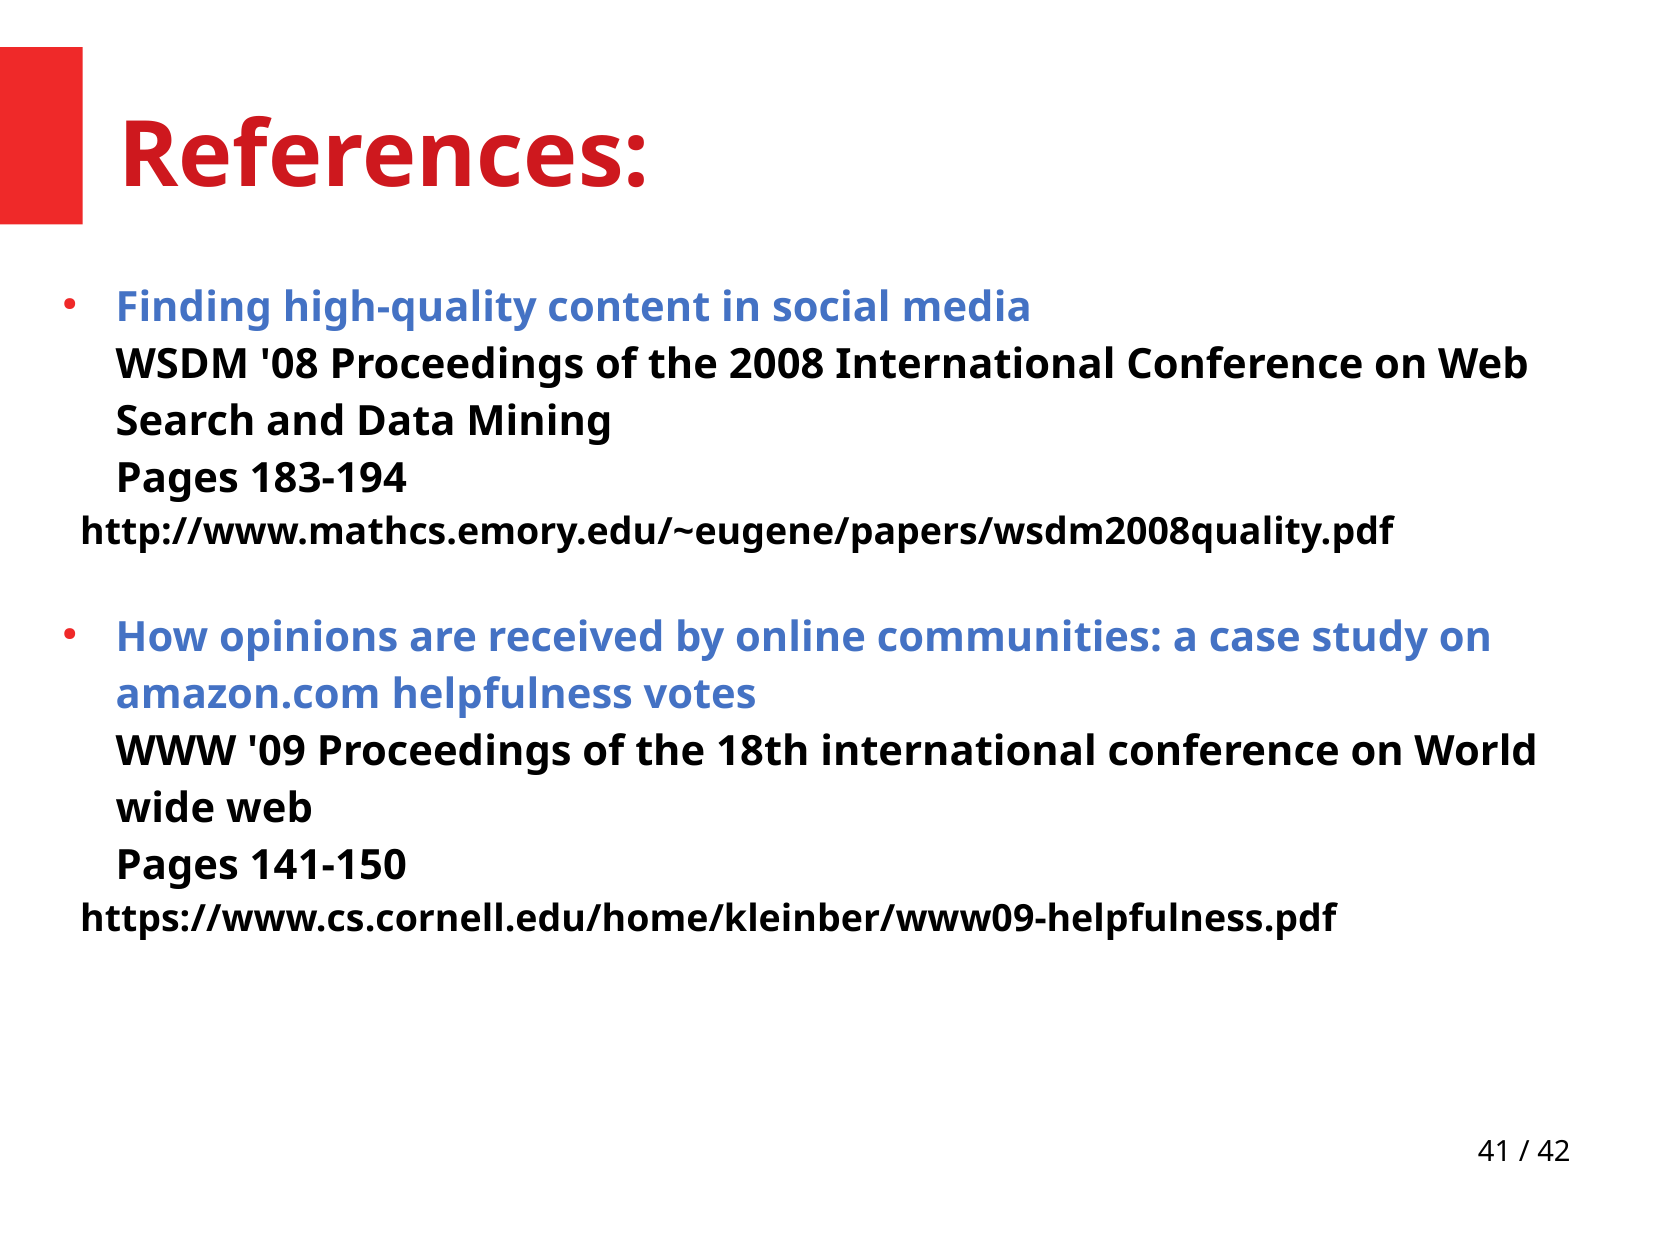

# References:
Finding high-quality content in social media
WSDM '08 Proceedings of the 2008 International Conference on Web Search and Data Mining
Pages 183-194
http://www.mathcs.emory.edu/~eugene/papers/wsdm2008quality.pdf
How opinions are received by online communities: a case study on amazon.com helpfulness votes
WWW '09 Proceedings of the 18th international conference on World wide web
Pages 141-150
https://www.cs.cornell.edu/home/kleinber/www09-helpfulness.pdf
41